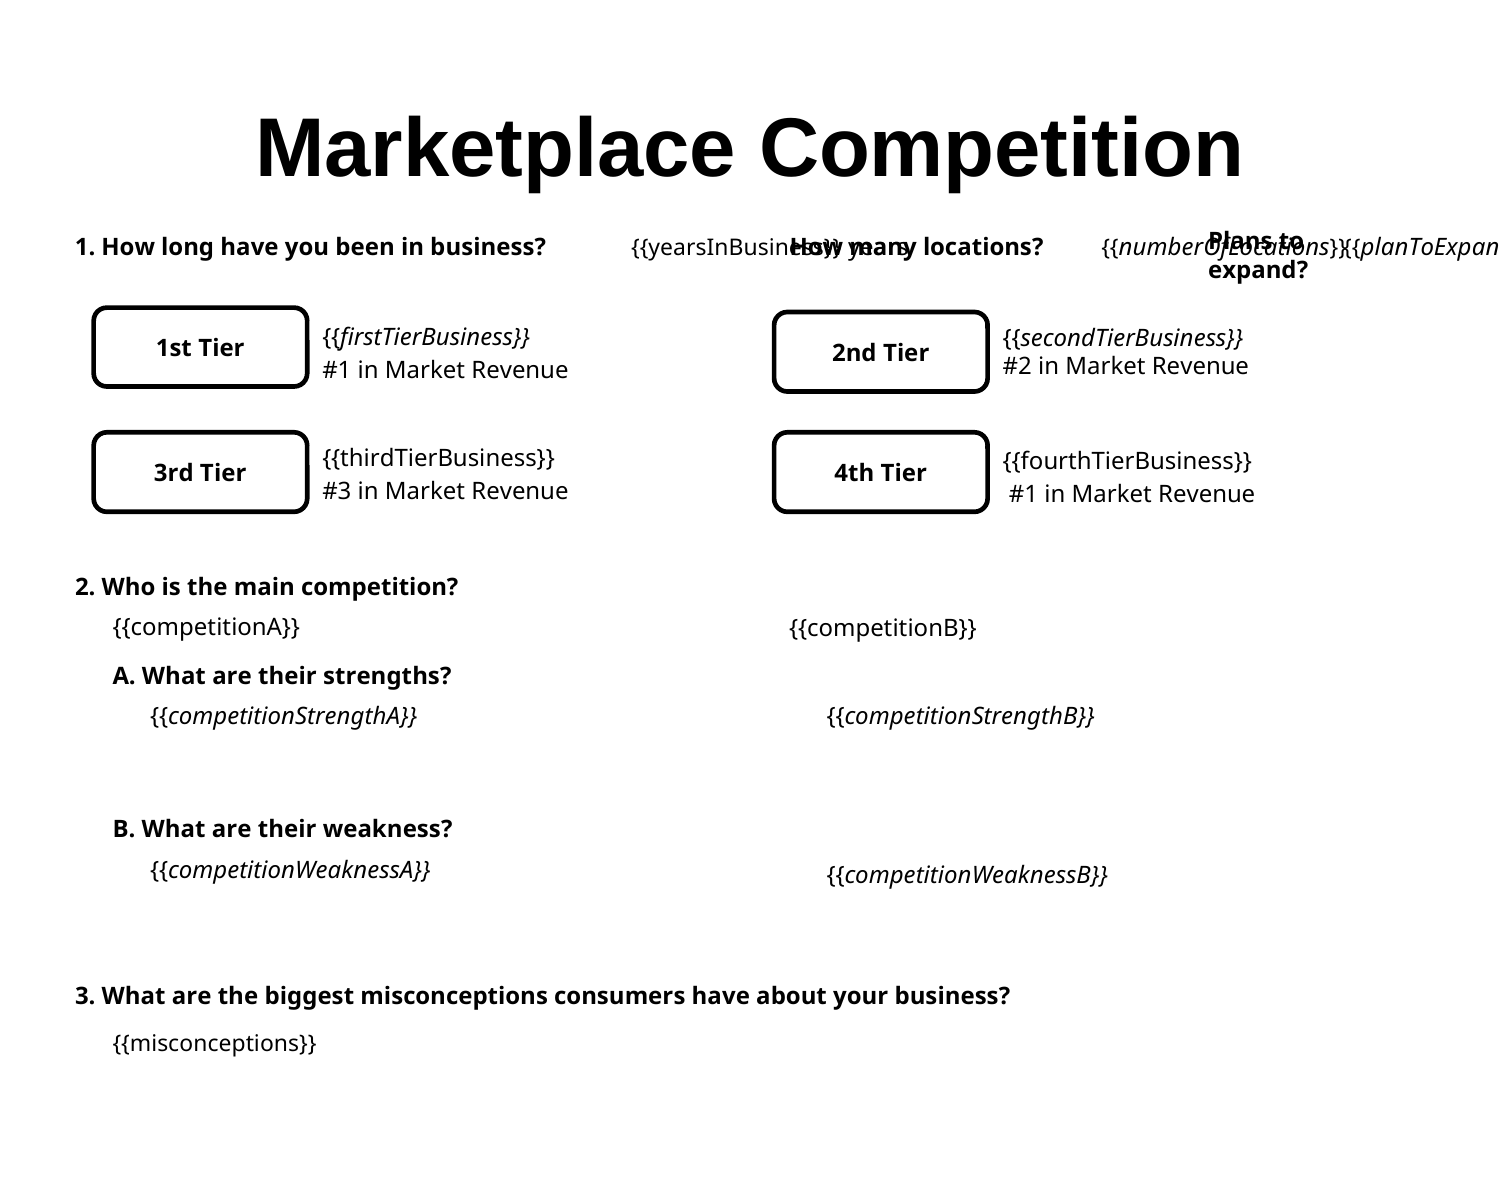

# Marketplace Competition
1. How long have you been in business?
How many locations?
Plans to expand?
{{yearsInBusiness}} years
{{numberOfLocations}}
{{planToExpand}}
{{firstTierBusiness}}
#1 in Market Revenue
{{secondTierBusiness}}
#2 in Market Revenue
1st Tier
2nd Tier
{{fourthTierBusiness}}
 #1 in Market Revenue
{{thirdTierBusiness}}
#3 in Market Revenue
3rd Tier
4th Tier
2. Who is the main competition?
{{competitionA}}
{{competitionB}}
A. What are their strengths?
{{competitionStrengthA}}
{{competitionStrengthB}}
B. What are their weakness?
{{competitionWeaknessA}}
{{competitionWeaknessB}}
3. What are the biggest misconceptions consumers have about your business?
{{misconceptions}}